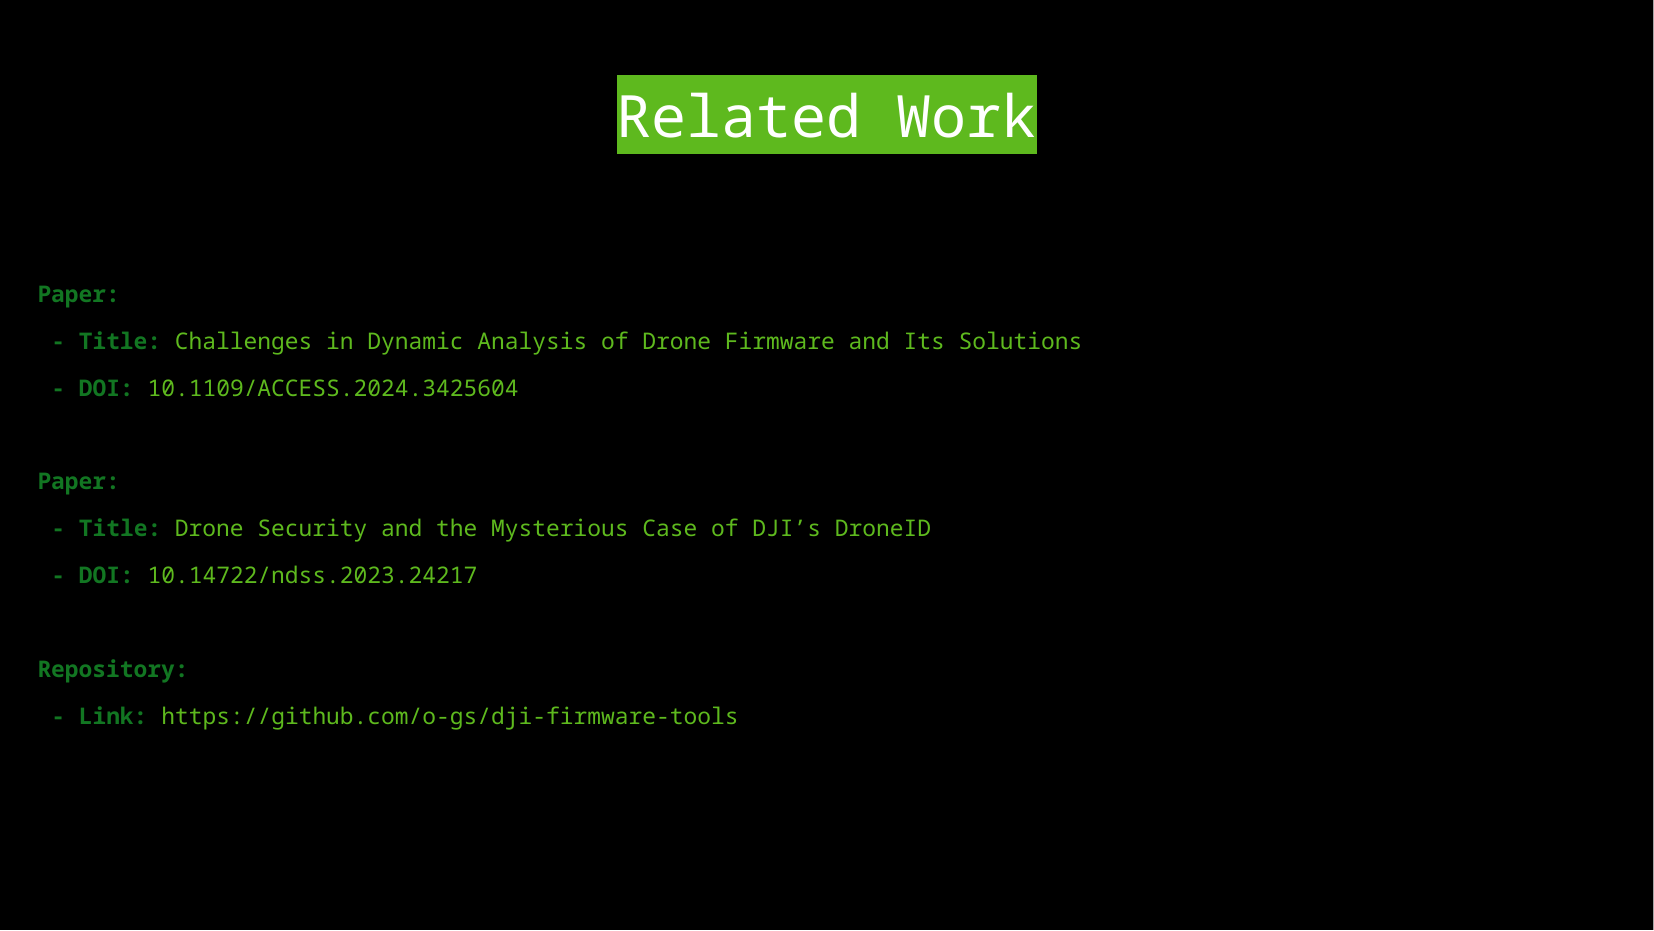

# Related Work
Paper:
 - Title: Challenges in Dynamic Analysis of Drone Firmware and Its Solutions
 - DOI: 10.1109/ACCESS.2024.3425604
Paper:
 - Title: Drone Security and the Mysterious Case of DJI’s DroneID
 - DOI: 10.14722/ndss.2023.24217
Repository:
 - Link: https://github.com/o-gs/dji-firmware-tools